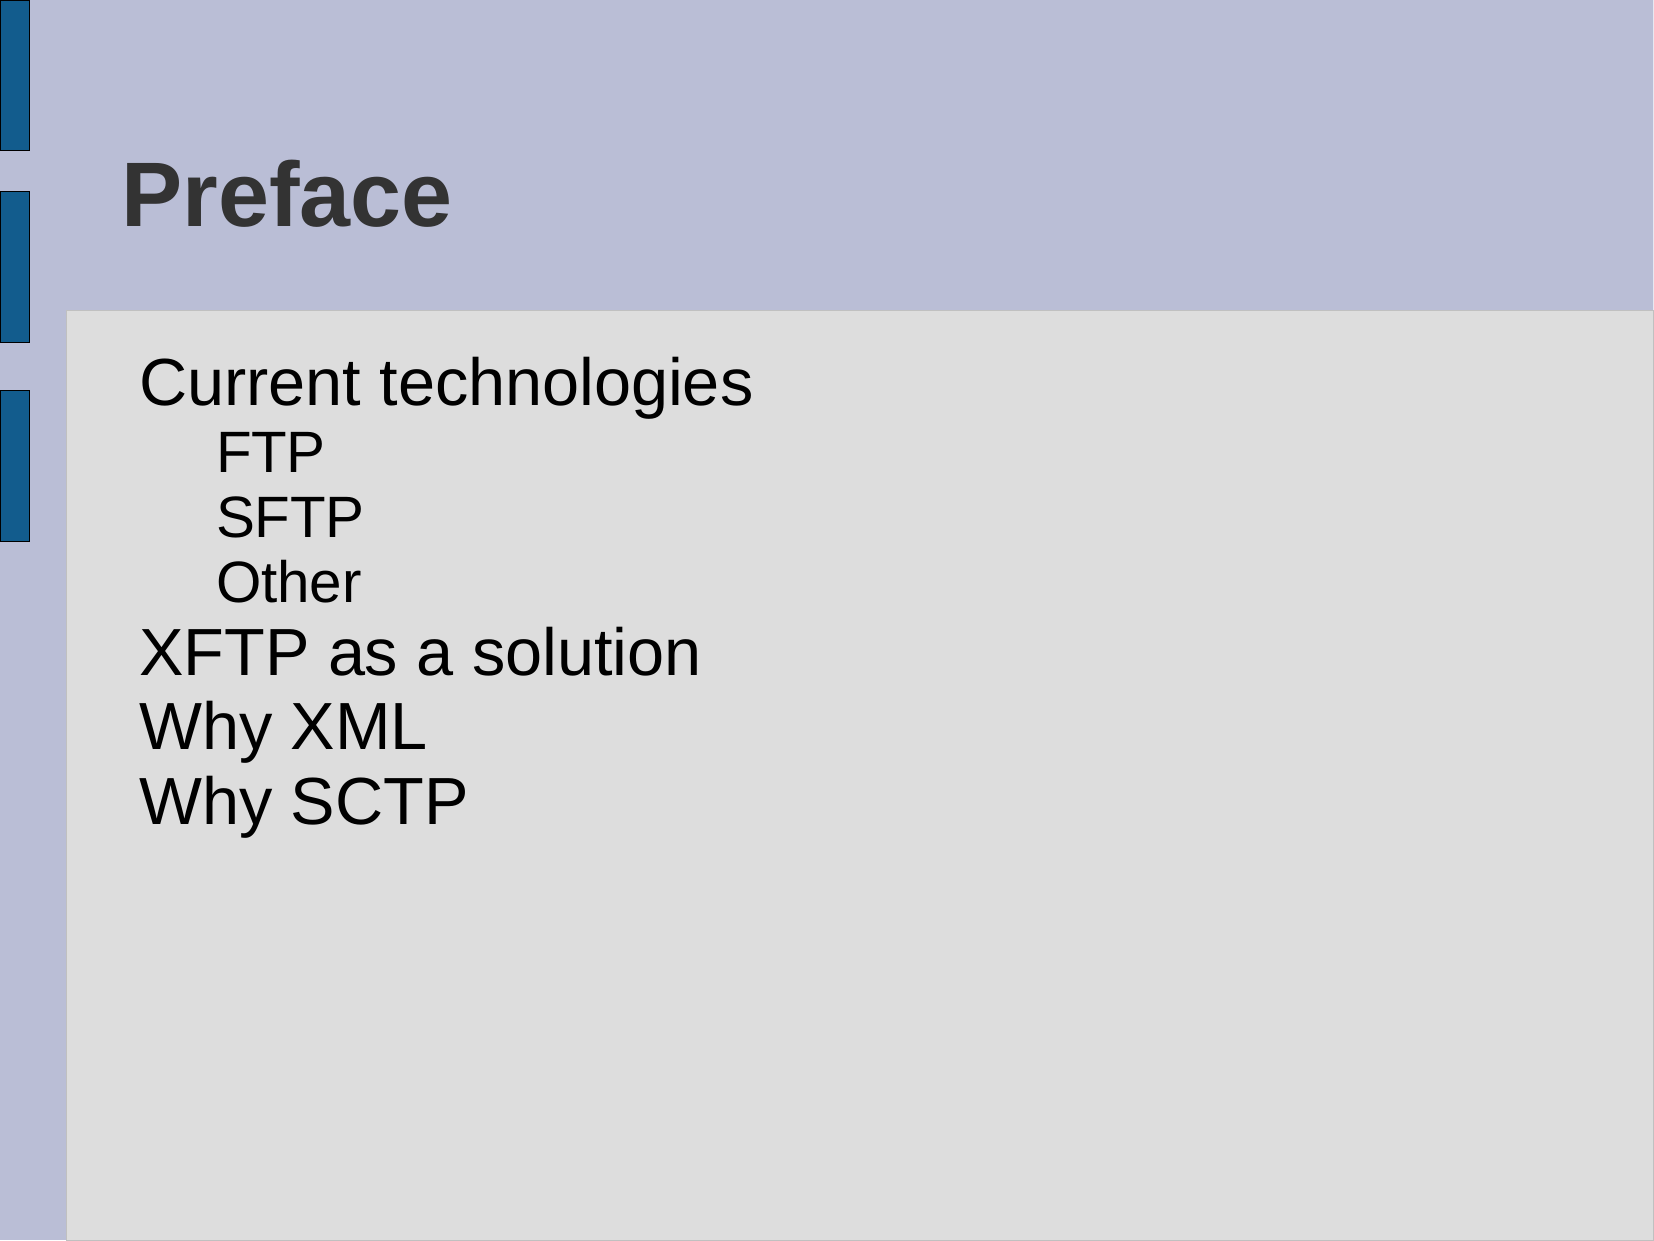

# Preface
Current technologies
FTP
SFTP
Other
XFTP as a solution
Why XML
Why SCTP